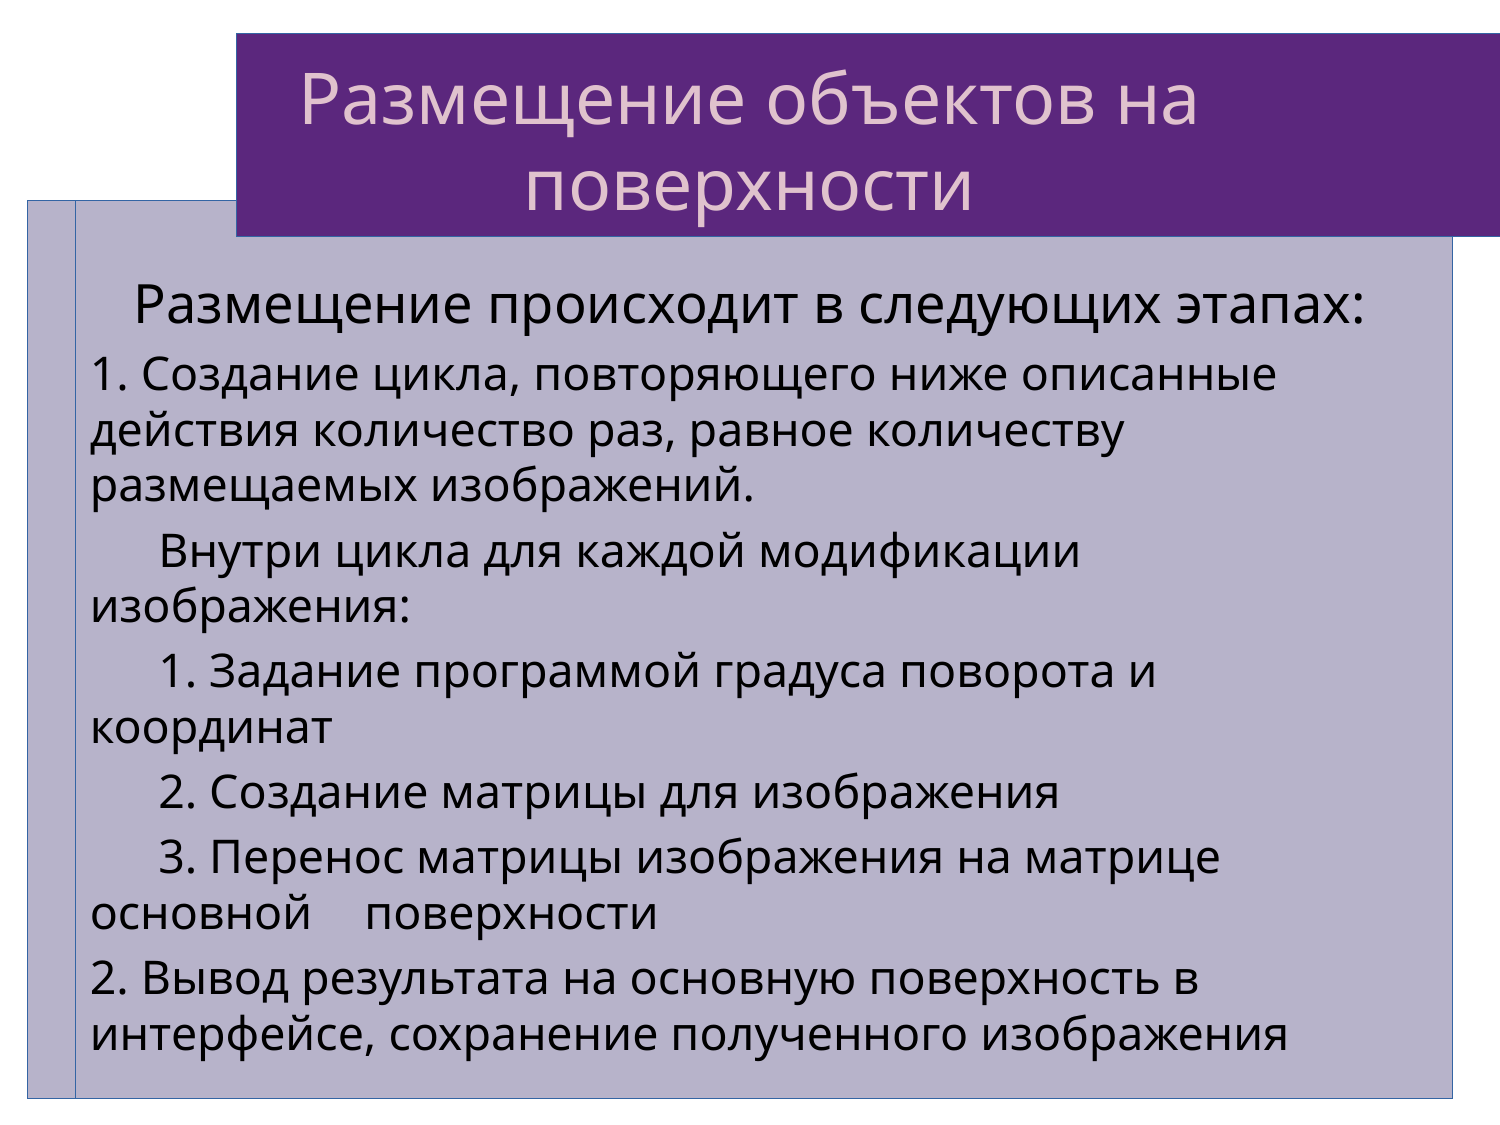

Размещение объектов на поверхности
Размещение происходит в следующих этапах:
1. Создание цикла, повторяющего ниже описанные действия количество раз, равное количеству размещаемых изображений.
	Внутри цикла для каждой модификации изображения:
	1. Задание программой градуса поворота и координат
	2. Создание матрицы для изображения
	3. Перенос матрицы изображения на матрице основной 	поверхности
2. Вывод результата на основную поверхность в интерфейсе, сохранение полученного изображения